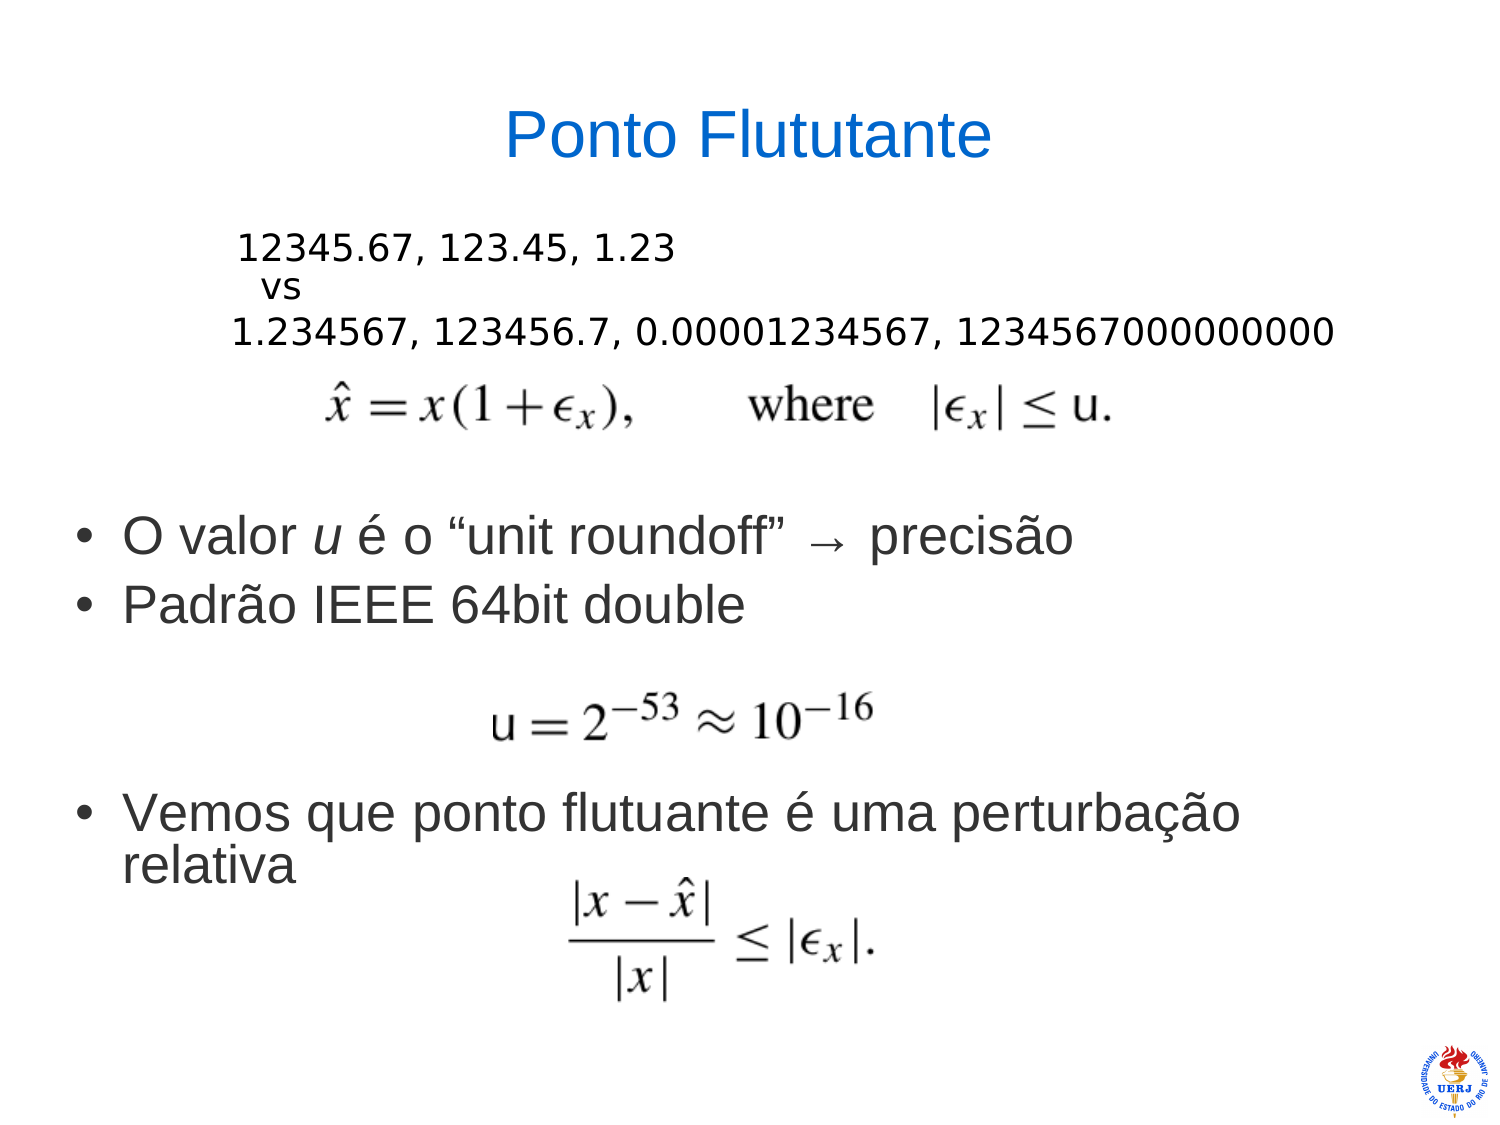

# Ponto Flututante
12345.67, 123.45, 1.23 vs
O valor u é o “unit roundoff” → precisão
Padrão IEEE 64bit double
Vemos que ponto flutuante é uma perturbação relativa
1.234567, 123456.7, 0.00001234567, 1234567000000000